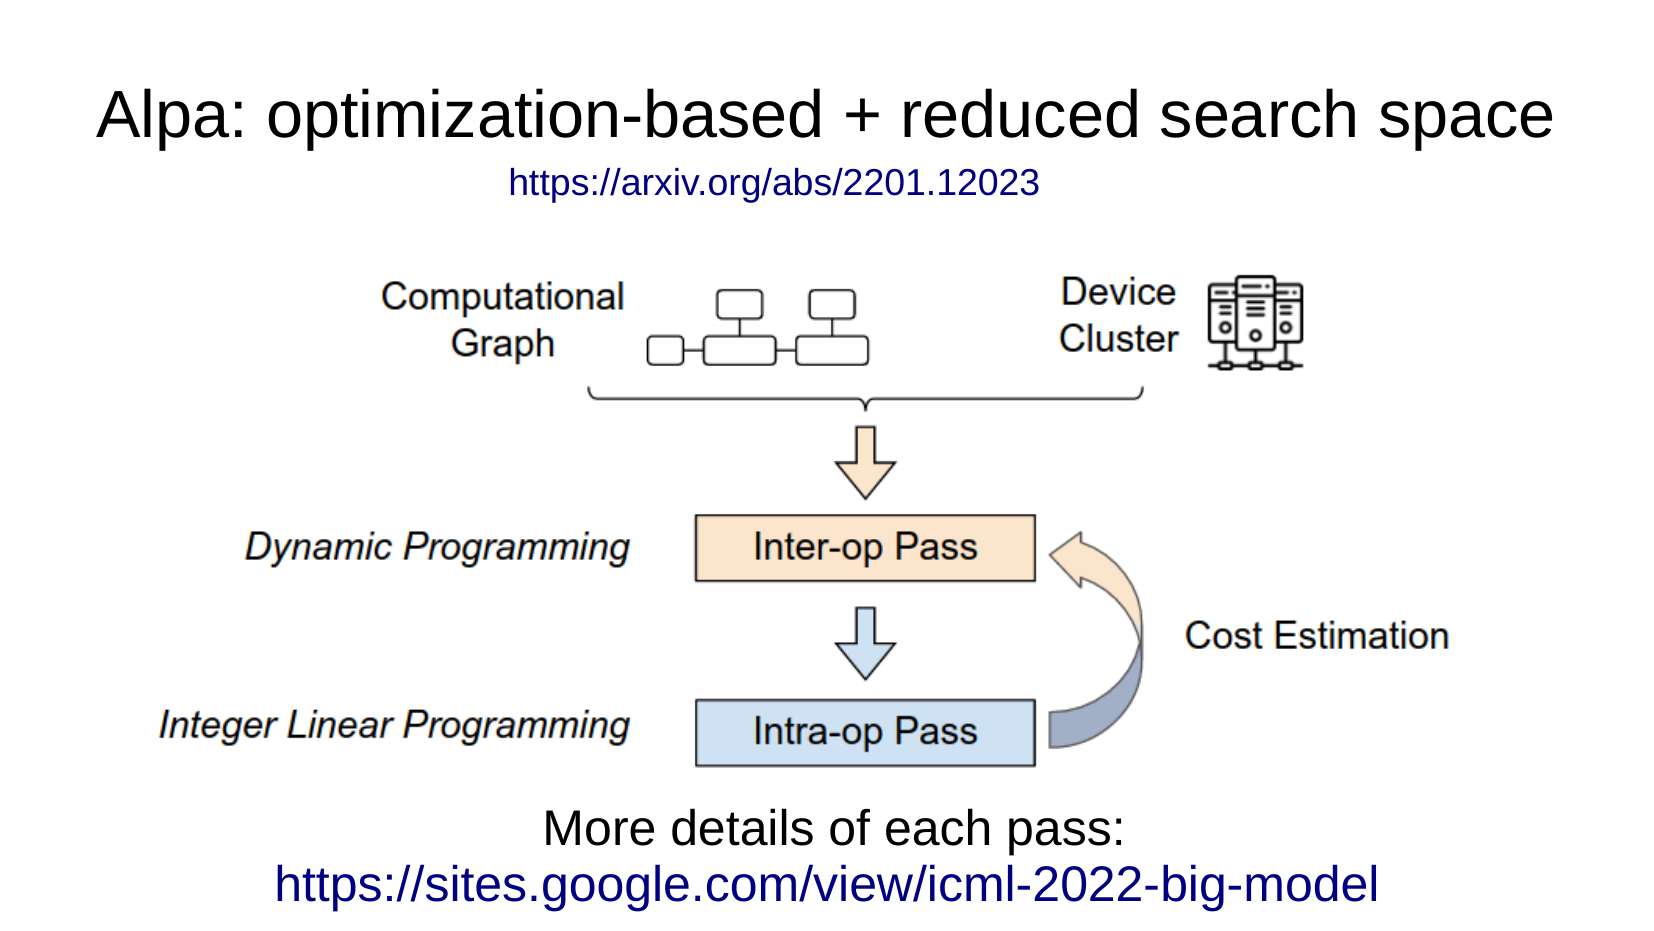

# Alpa: optimization-based + reduced search space
https://arxiv.org/abs/2201.12023
More details of each pass:
https://sites.google.com/view/icml-2022-big-model